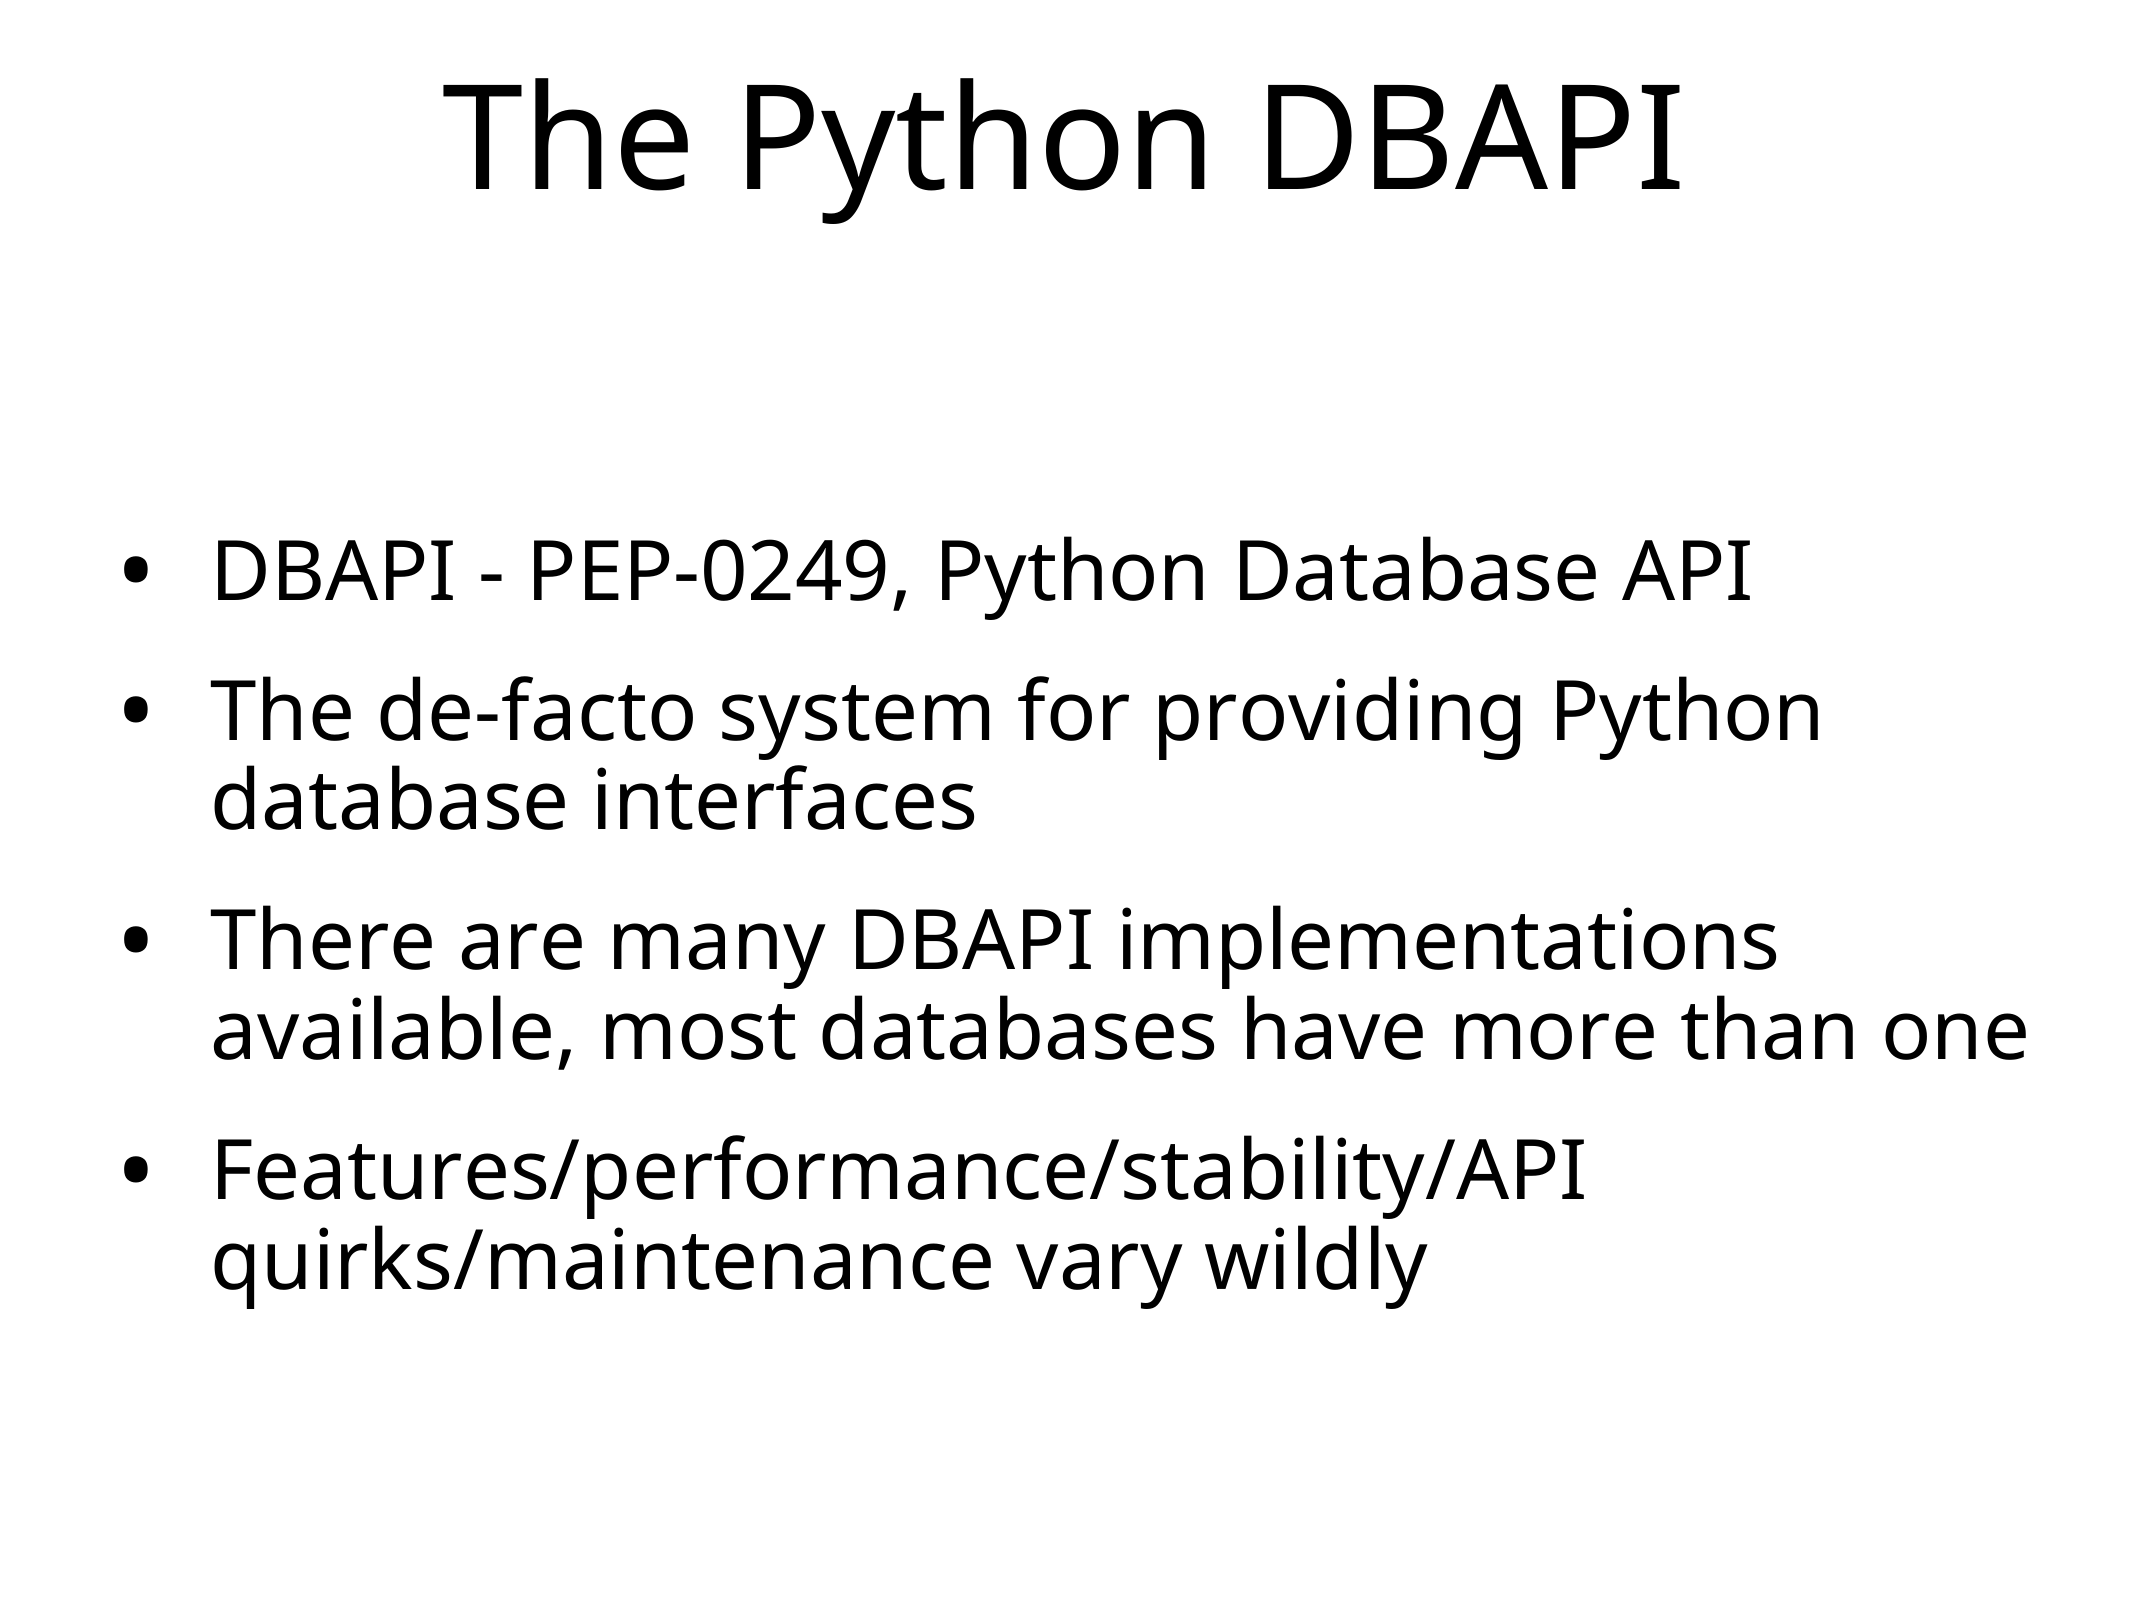

# The Python DBAPI
DBAPI - PEP-0249, Python Database API
The de-facto system for providing Python database interfaces
There are many DBAPI implementations available, most databases have more than one
Features/performance/stability/API quirks/maintenance vary wildly